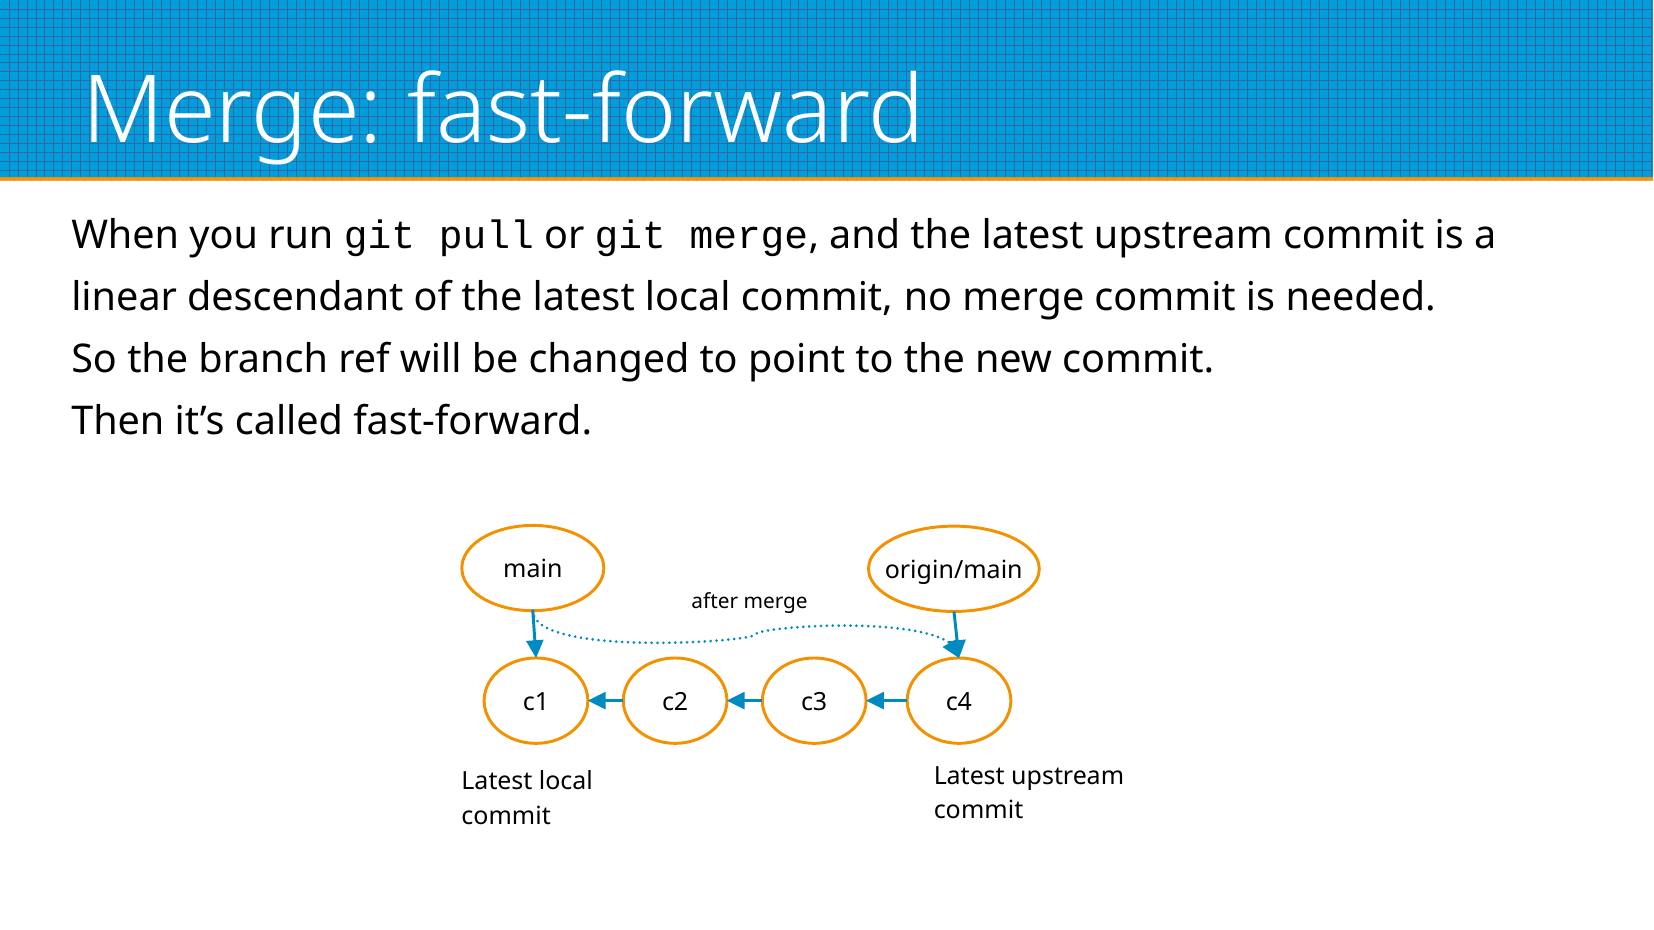

# Merge: fast-forward
When you run git pull or git merge, and the latest upstream commit is a linear descendant of the latest local commit, no merge commit is needed.
So the branch ref will be changed to point to the new commit.
Then it’s called fast-forward.
main
origin/main
after merge
c1
c2
c3
c4
Latest upstream
commit
Latest local
commit